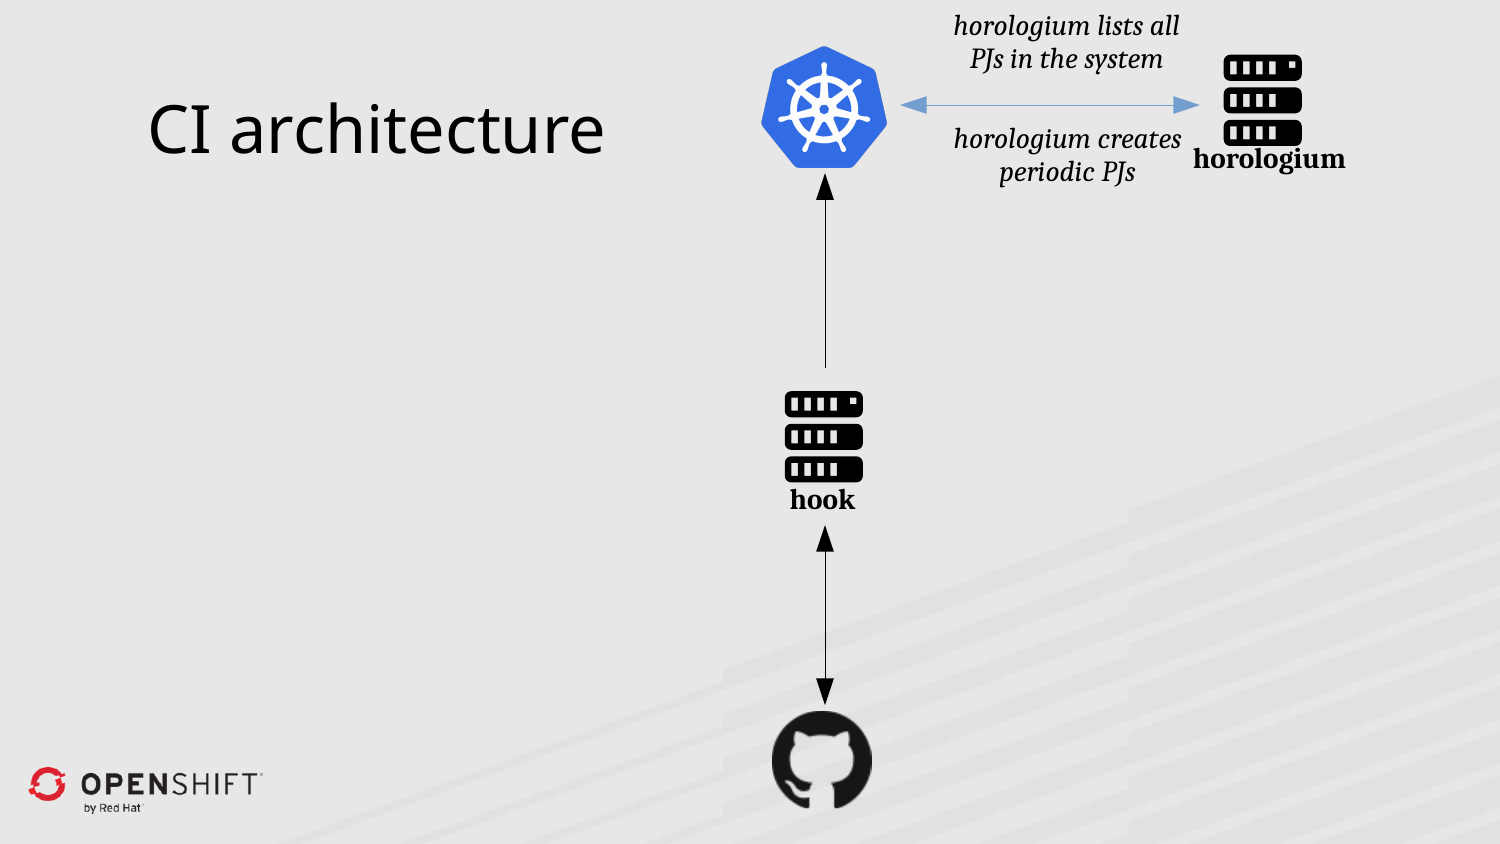

horologium lists all
PJs in the system
CI architecture
horologium creates
periodic PJs
horologium
#
hook